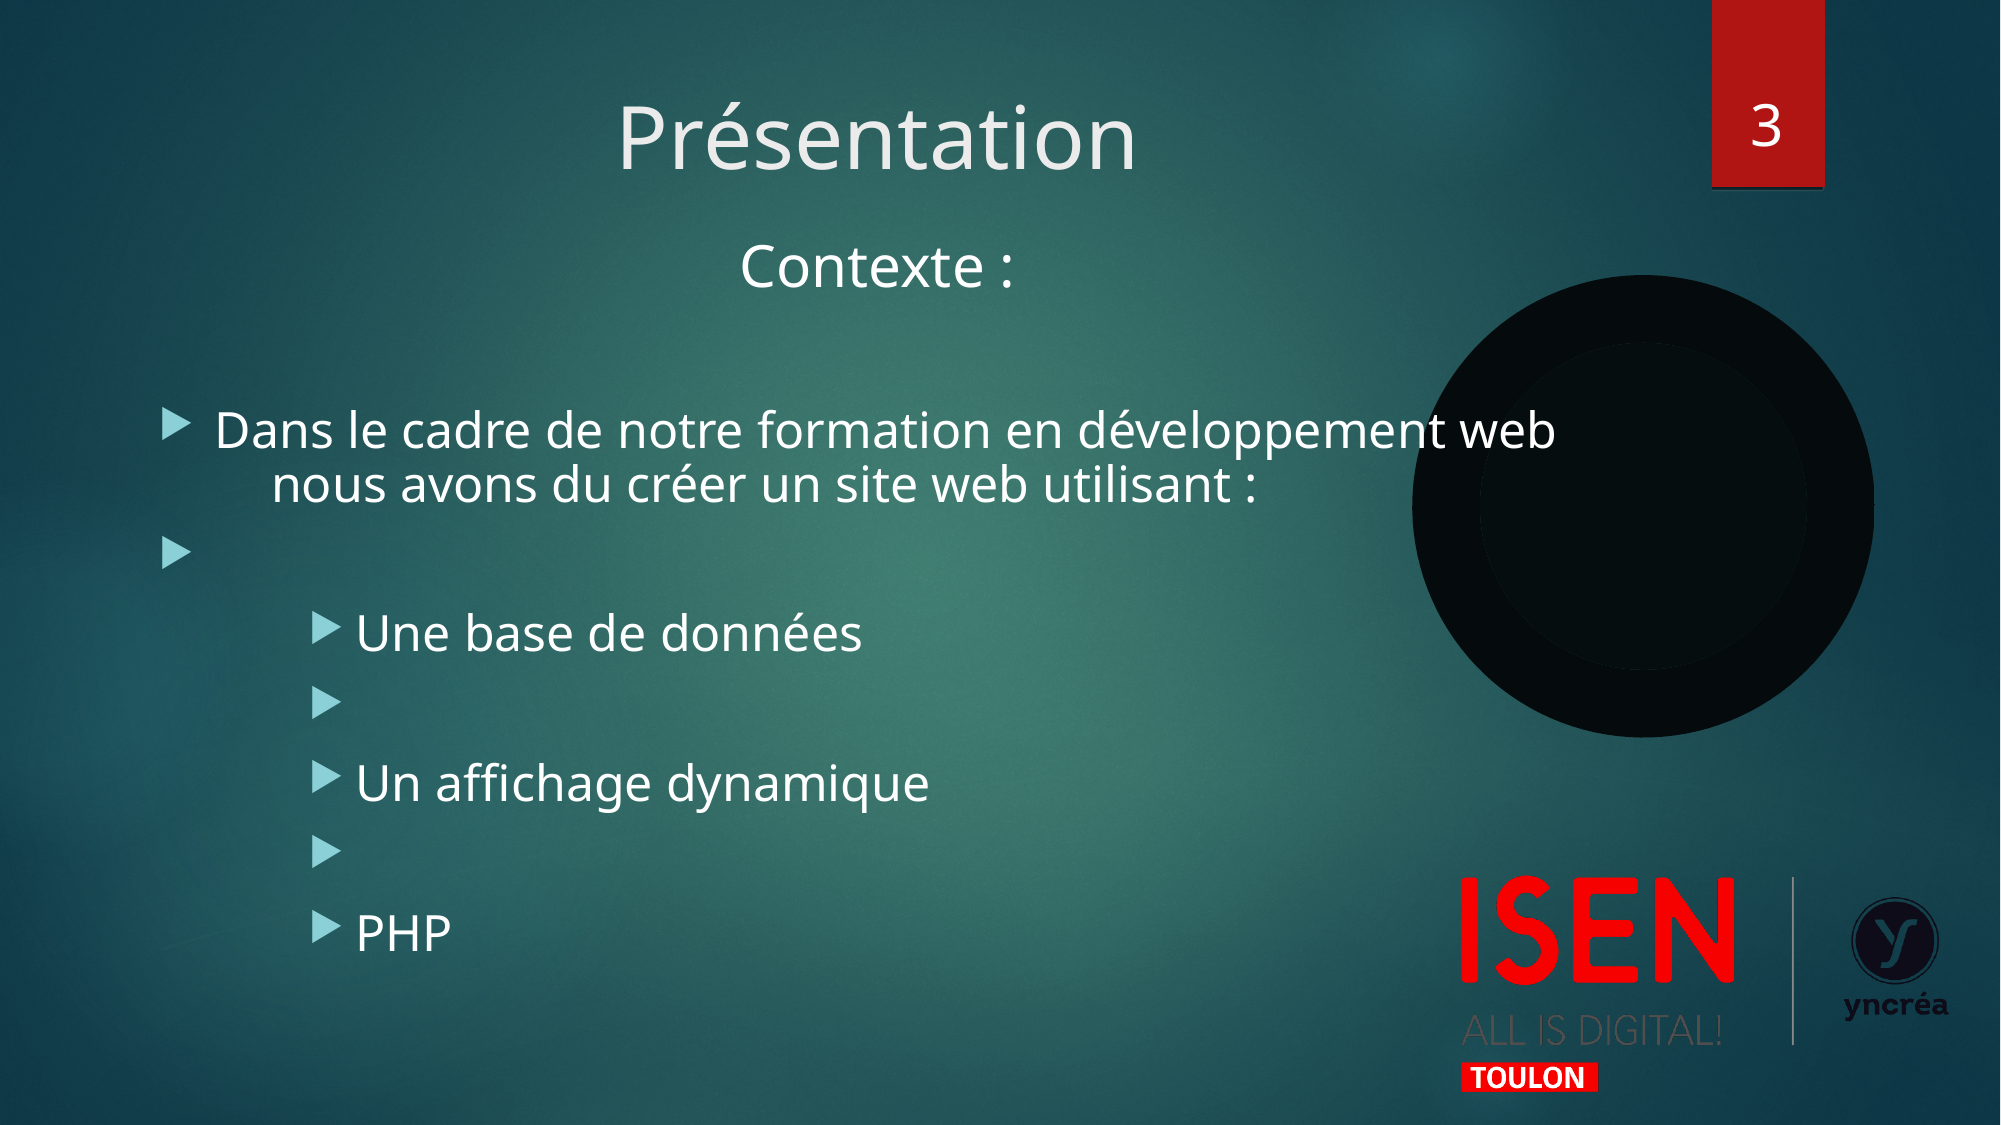

# Présentation
Contexte :
Dans le cadre de notre formation en développement web nous avons du créer un site web utilisant :
Une base de données
Un affichage dynamique
PHP